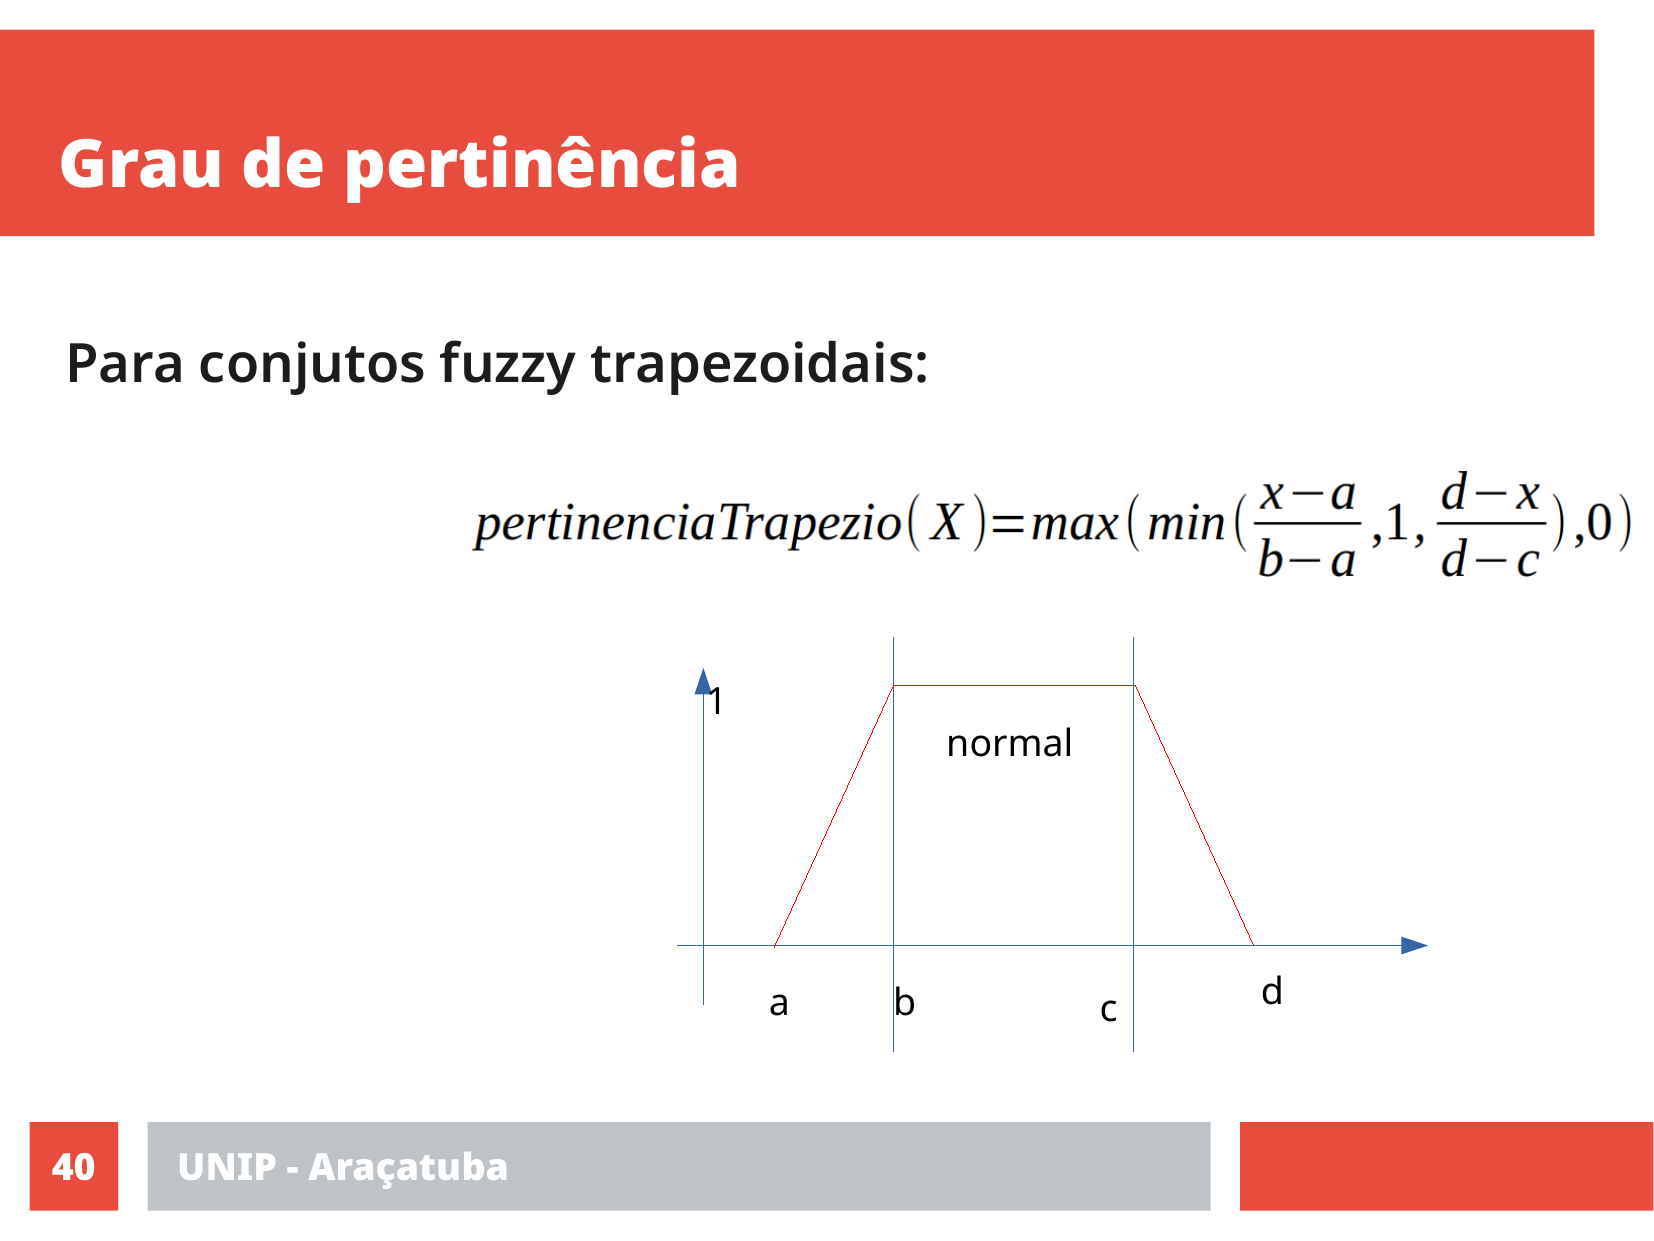

# Grau de pertinência
Para conjutos fuzzy trapezoidais:
1
normal
d
a
b
c
40
UNIP - Araçatuba